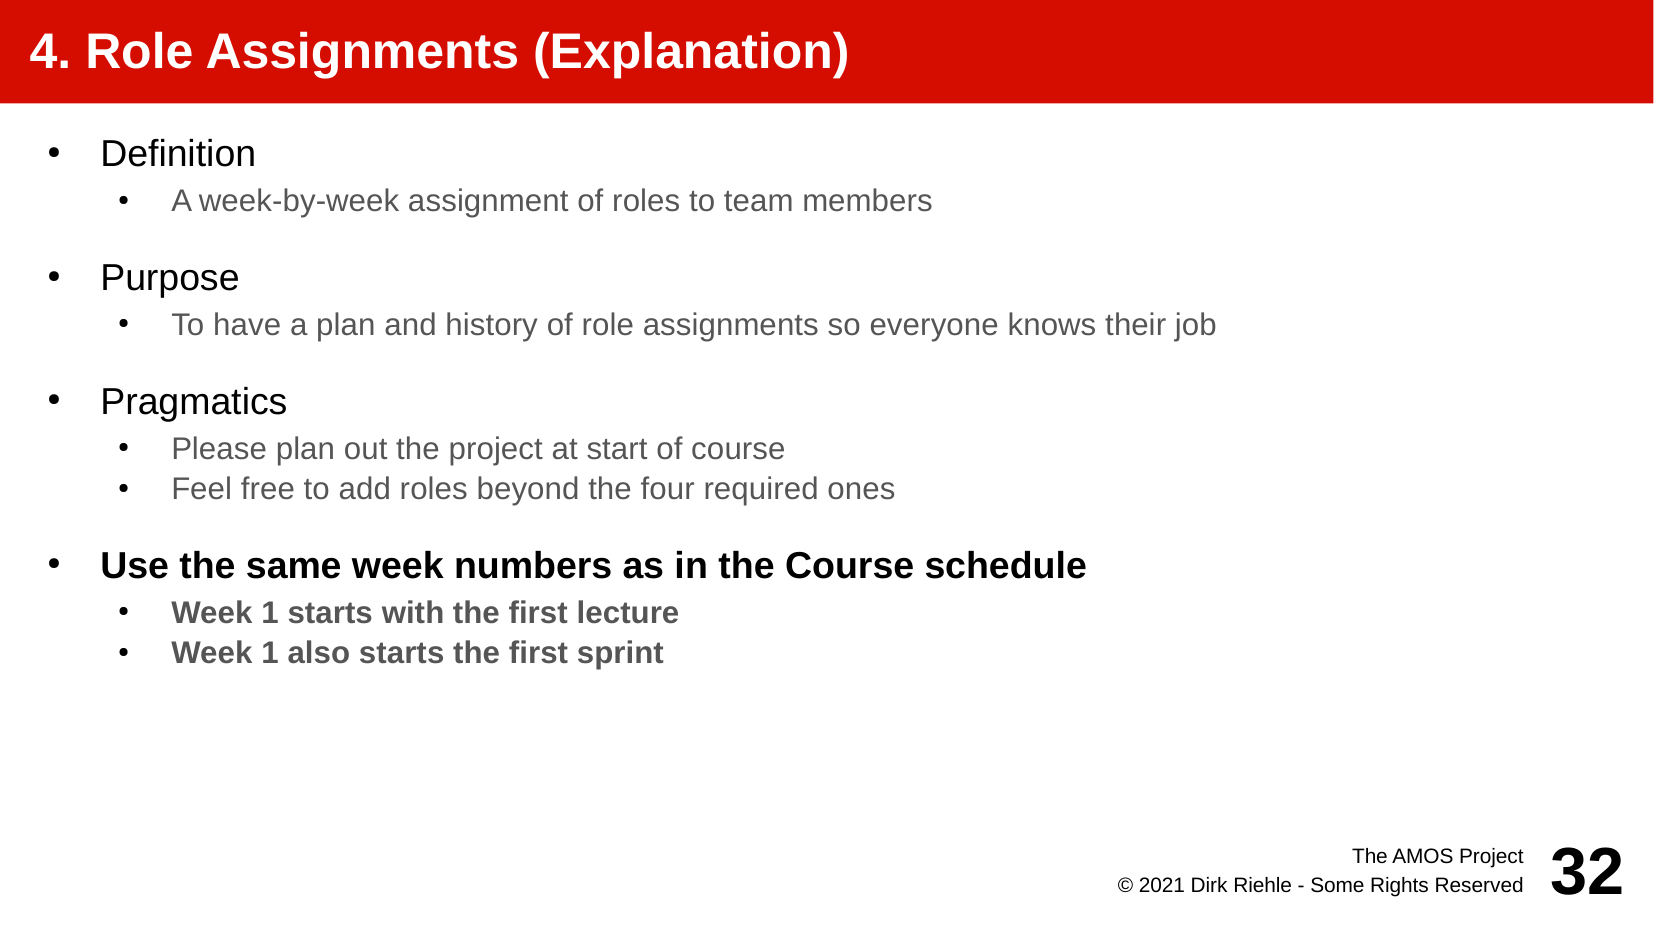

# 4. Role Assignments (Explanation)
Definition
A week-by-week assignment of roles to team members
Purpose
To have a plan and history of role assignments so everyone knows their job
Pragmatics
Please plan out the project at start of course
Feel free to add roles beyond the four required ones
Use the same week numbers as in the Course schedule
Week 1 starts with the first lecture
Week 1 also starts the first sprint
The AMOS Project
32
© 2021 Dirk Riehle - Some Rights Reserved